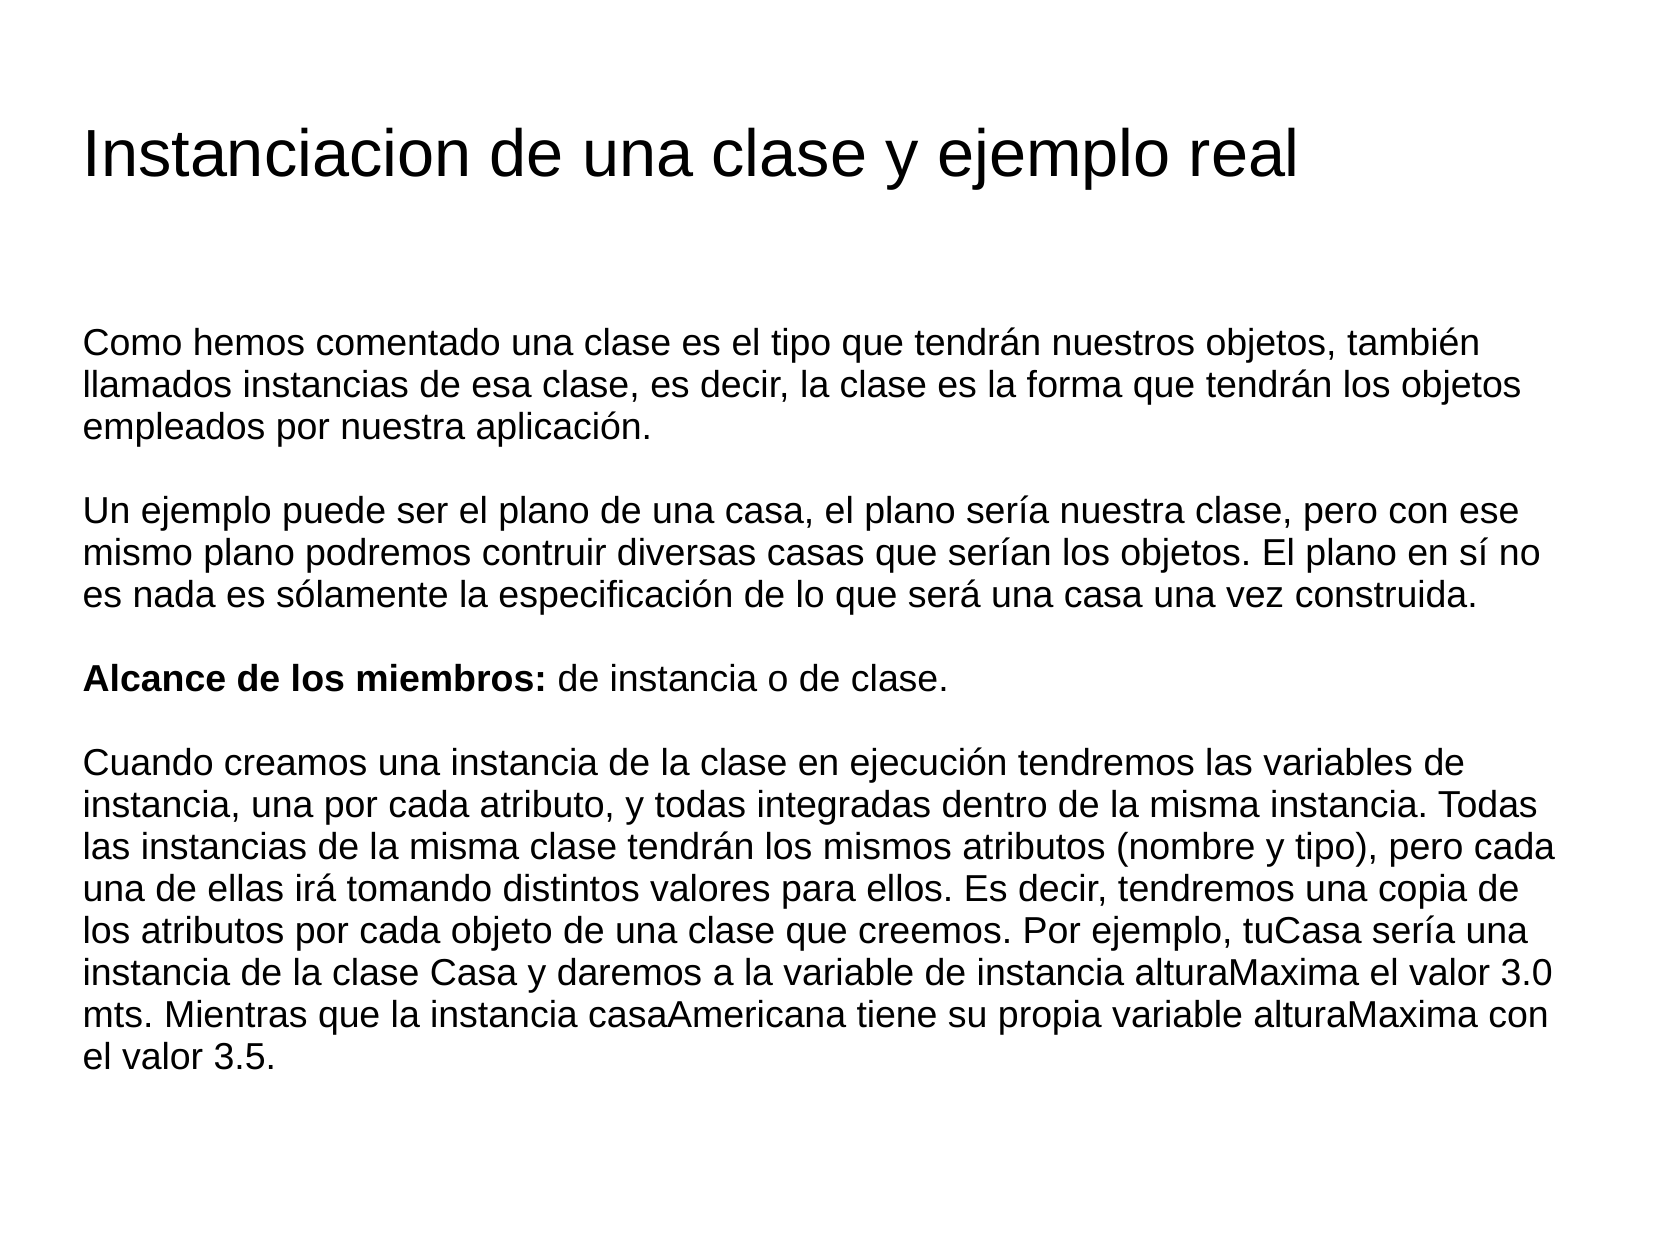

# Instanciacion de una clase y ejemplo real
Como hemos comentado una clase es el tipo que tendrán nuestros objetos, también llamados instancias de esa clase, es decir, la clase es la forma que tendrán los objetos empleados por nuestra aplicación.
Un ejemplo puede ser el plano de una casa, el plano sería nuestra clase, pero con ese mismo plano podremos contruir diversas casas que serían los objetos. El plano en sí no es nada es sólamente la especificación de lo que será una casa una vez construida.
Alcance de los miembros: de instancia o de clase.
Cuando creamos una instancia de la clase en ejecución tendremos las variables de instancia, una por cada atributo, y todas integradas dentro de la misma instancia. Todas las instancias de la misma clase tendrán los mismos atributos (nombre y tipo), pero cada una de ellas irá tomando distintos valores para ellos. Es decir, tendremos una copia de los atributos por cada objeto de una clase que creemos. Por ejemplo, tuCasa sería una instancia de la clase Casa y daremos a la variable de instancia alturaMaxima el valor 3.0 mts. Mientras que la instancia casaAmericana tiene su propia variable alturaMaxima con el valor 3.5.